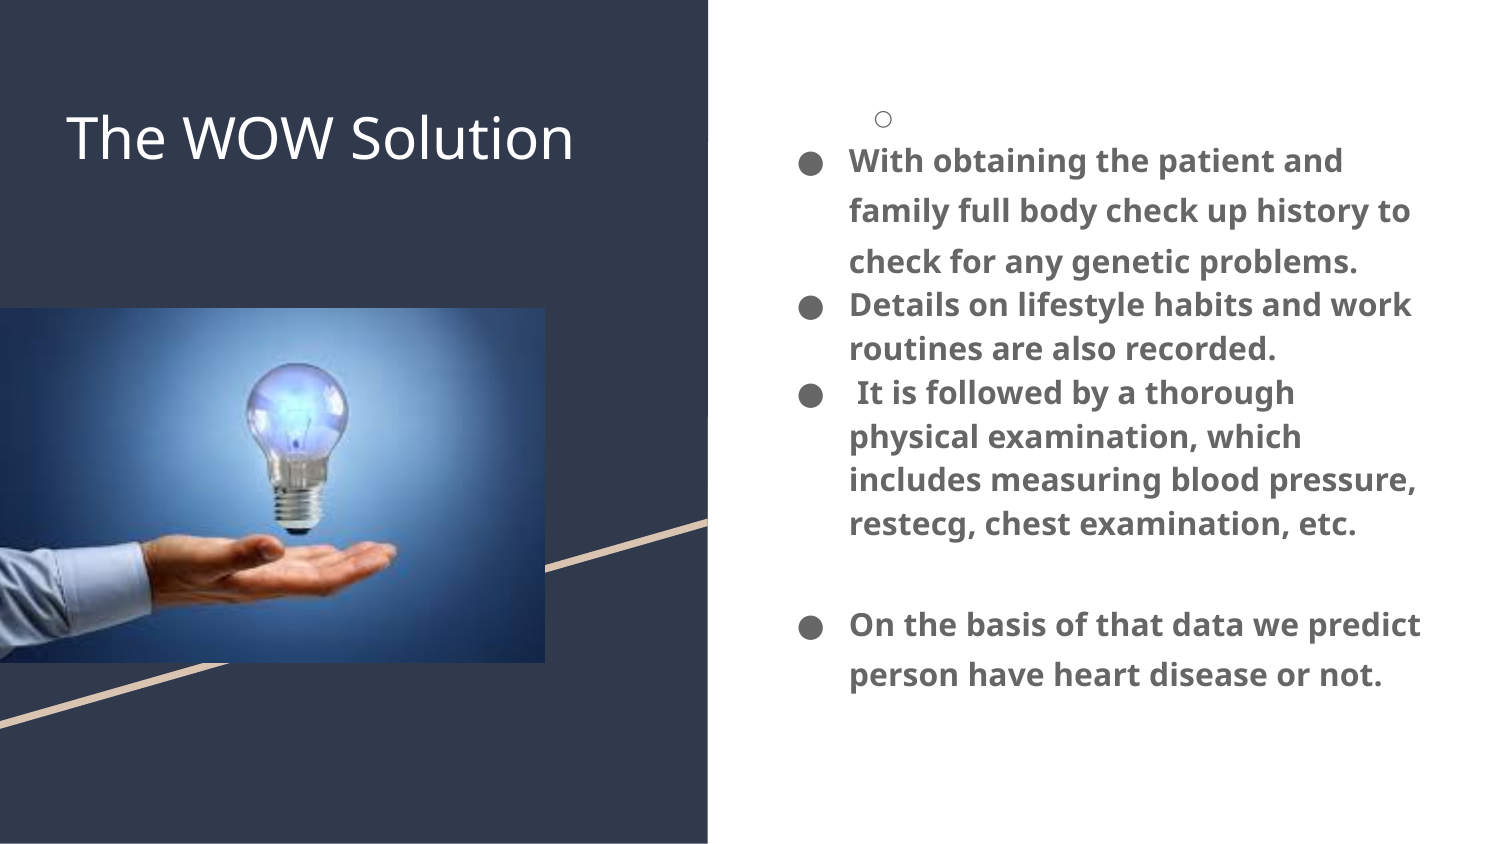

# The WOW Solution
With obtaining the patient and family full body check up history to check for any genetic problems.
Details on lifestyle habits and work routines are also recorded.
 It is followed by a thorough physical examination, which includes measuring blood pressure, restecg, chest examination, etc.
On the basis of that data we predict person have heart disease or not.